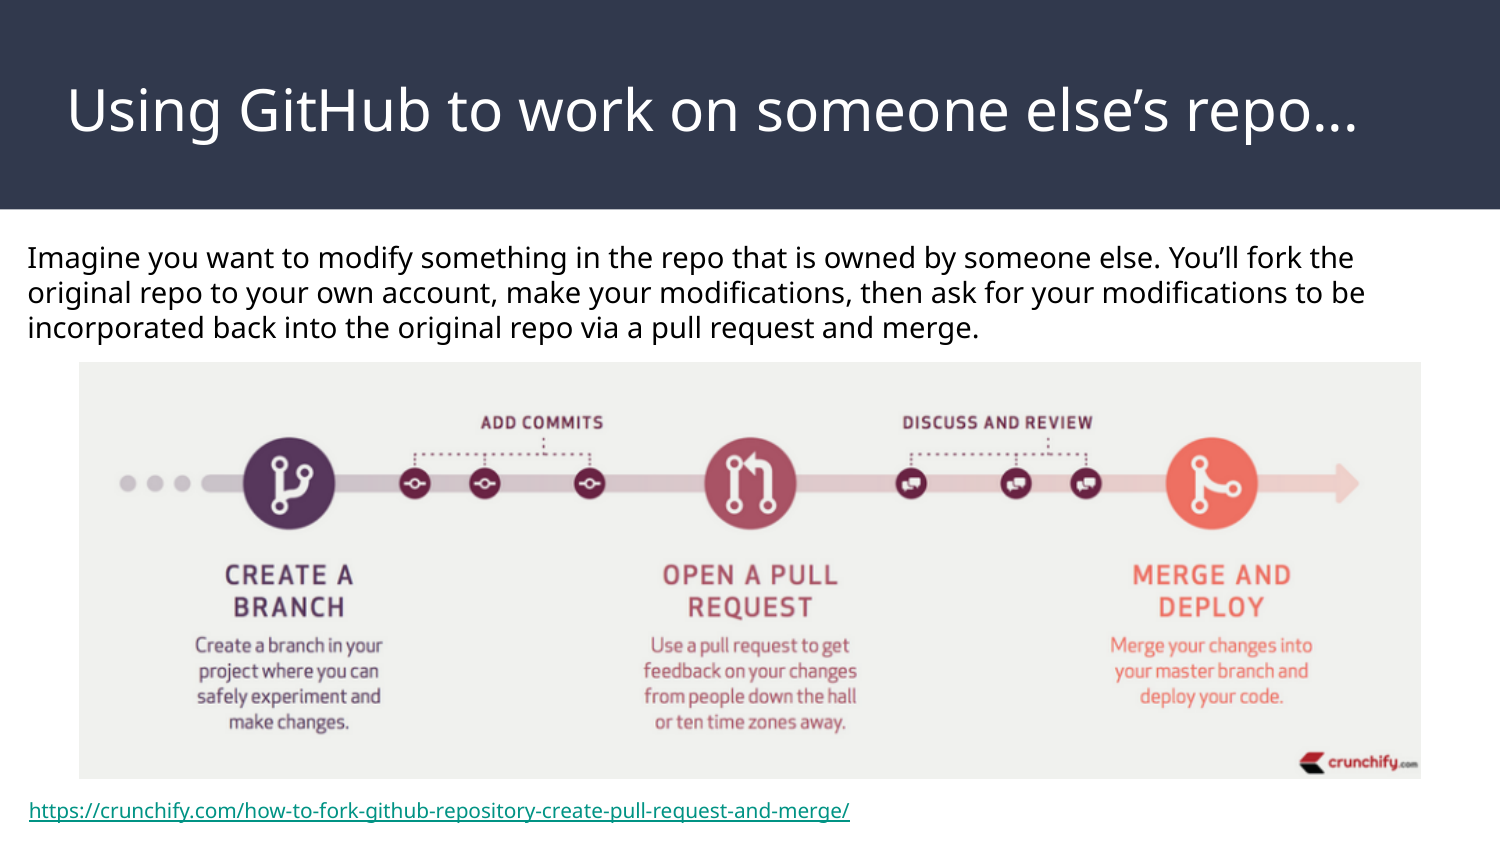

# Using GitHub to work on someone else’s repo...
Imagine you want to modify something in the repo that is owned by someone else. You’ll fork the original repo to your own account, make your modifications, then ask for your modifications to be incorporated back into the original repo via a pull request and merge.
https://crunchify.com/how-to-fork-github-repository-create-pull-request-and-merge/